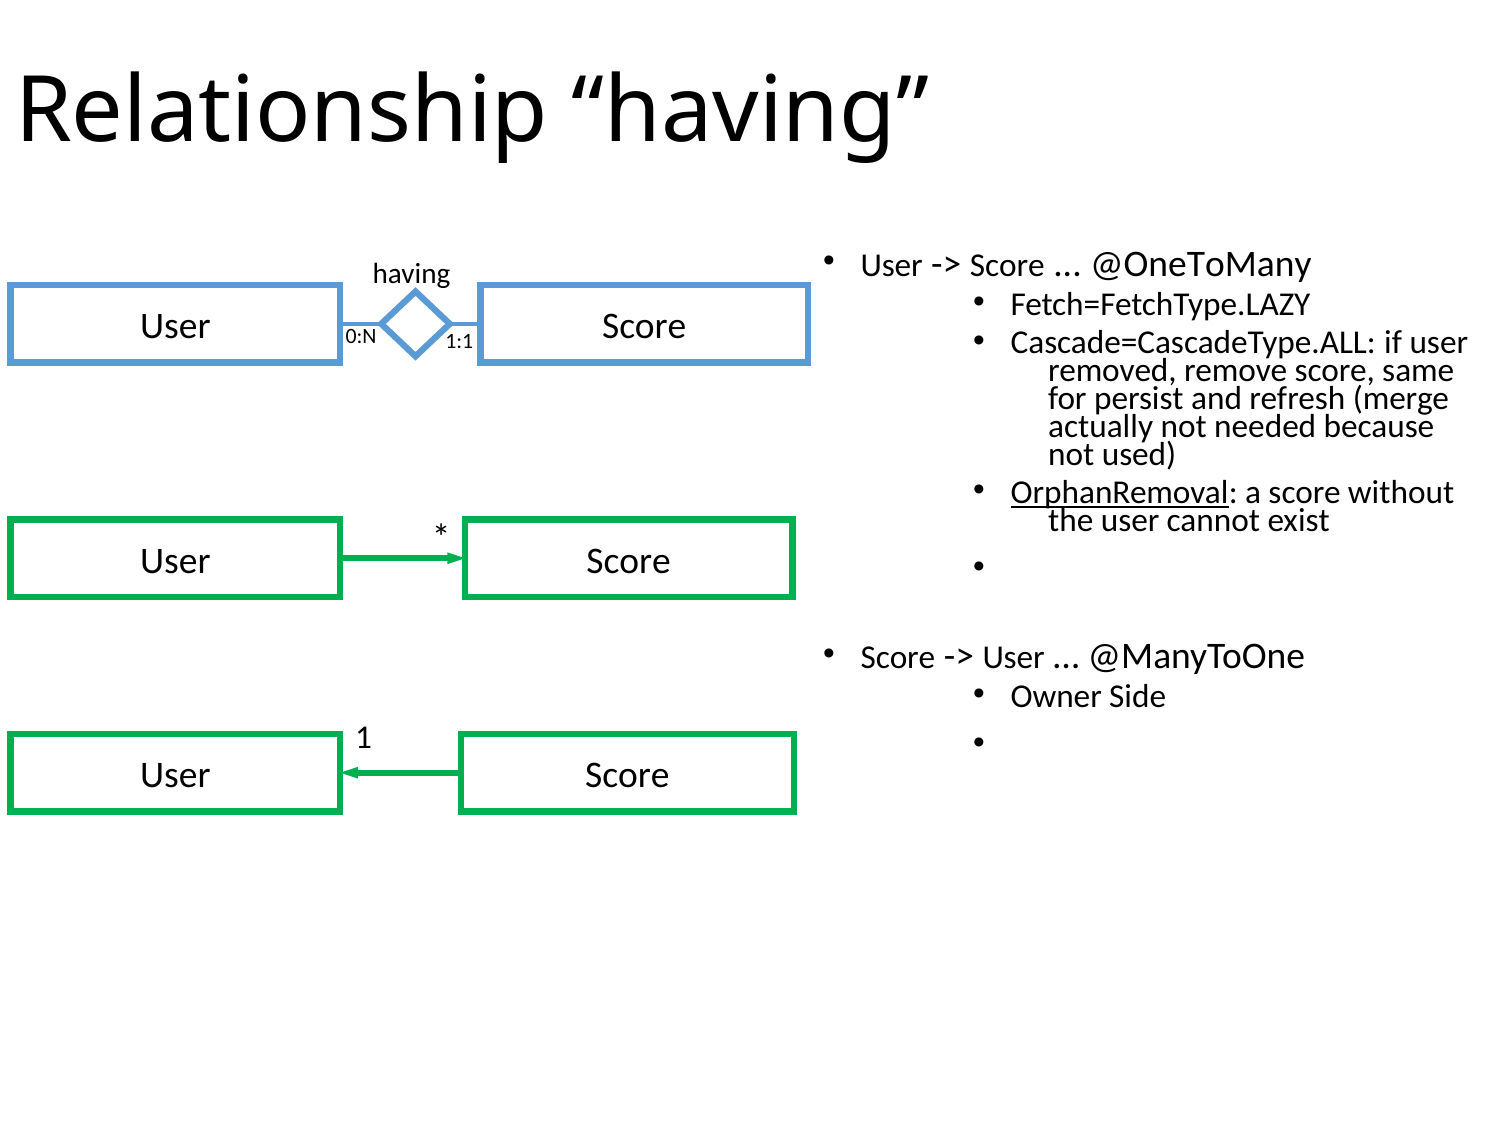

# Relationship “having”
User -> Score ... @OneToMany
Fetch=FetchType.LAZY
Cascade=CascadeType.ALL: if user removed, remove score, same for persist and refresh (merge actually not needed because not used)
OrphanRemoval: a score without the user cannot exist
Score -> User … @ManyToOne
Owner Side
having
User
Score
0:N
1:1
*
User
Score
1
User
Score